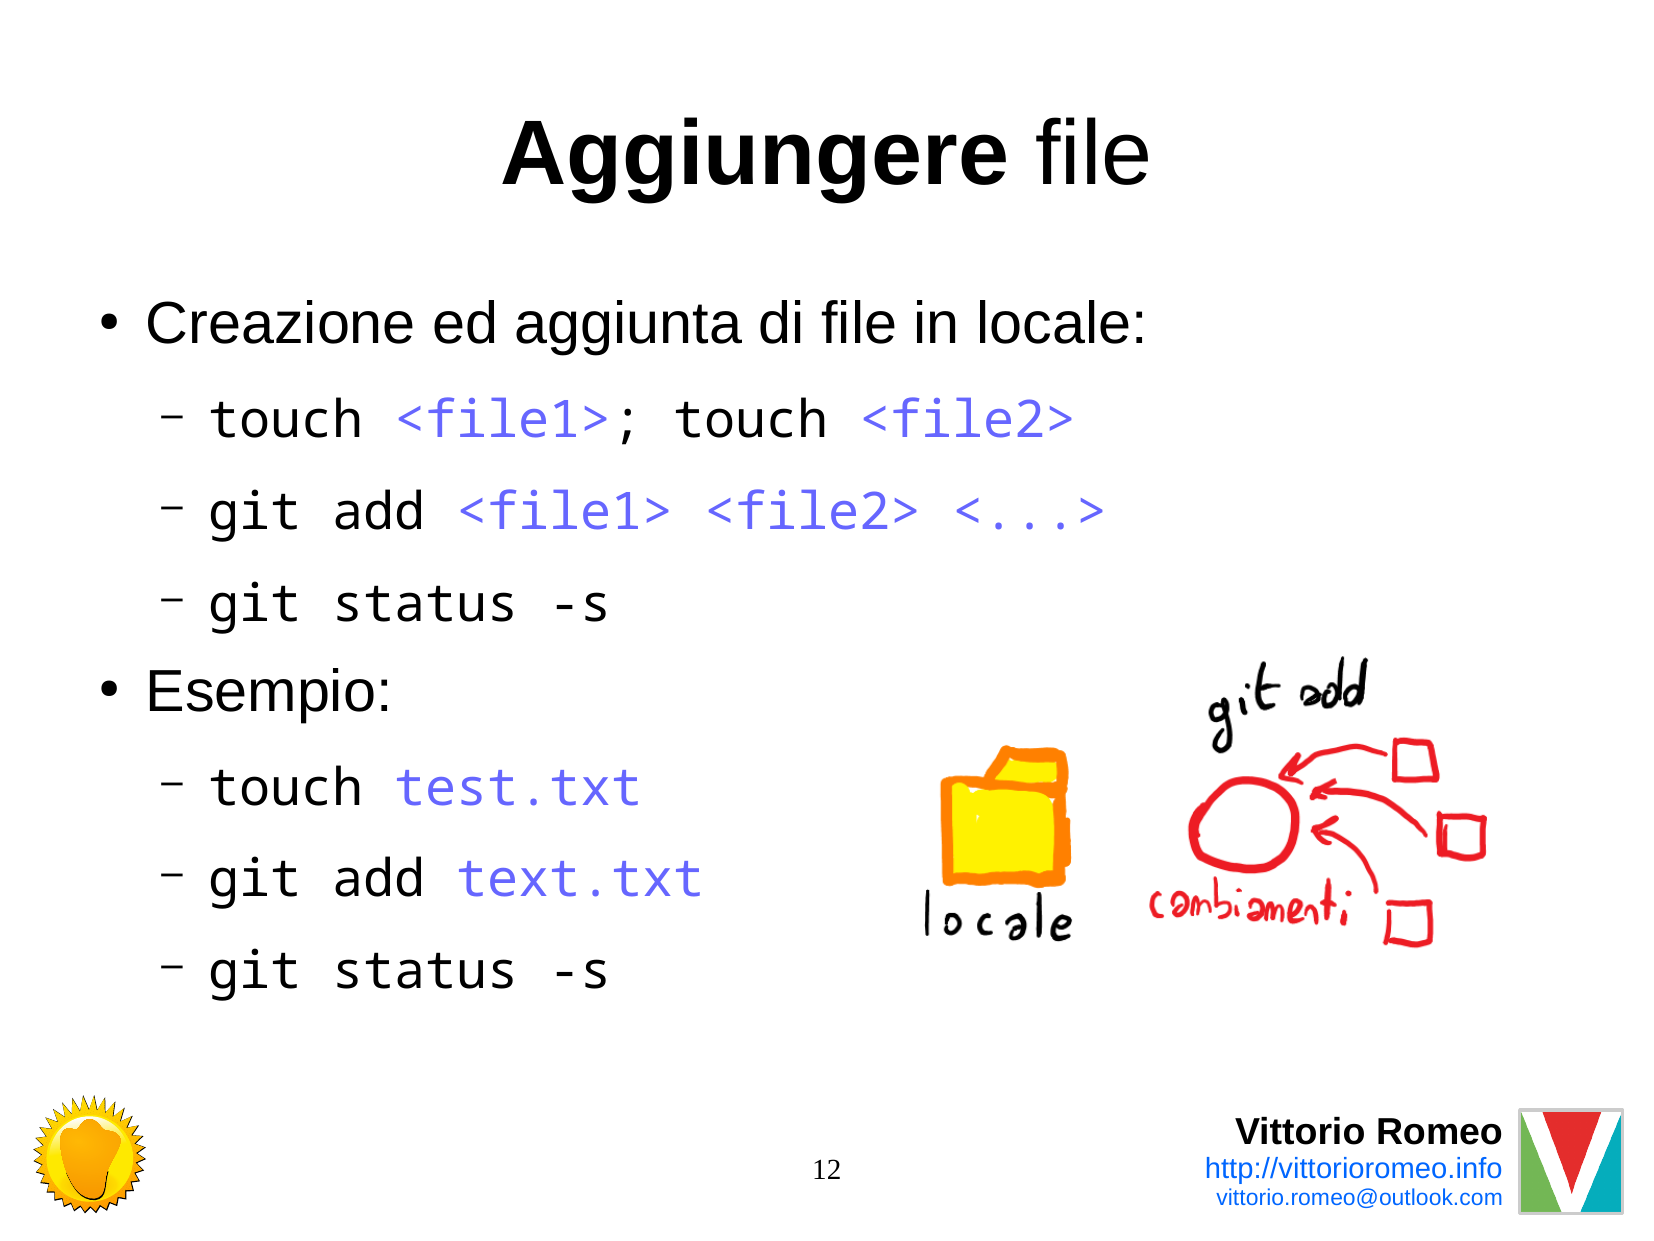

# Aggiungere file
Creazione ed aggiunta di file in locale:
touch <file1>; touch <file2>
git add <file1> <file2> <...>
git status -s
Esempio:
touch test.txt
git add text.txt
git status -s